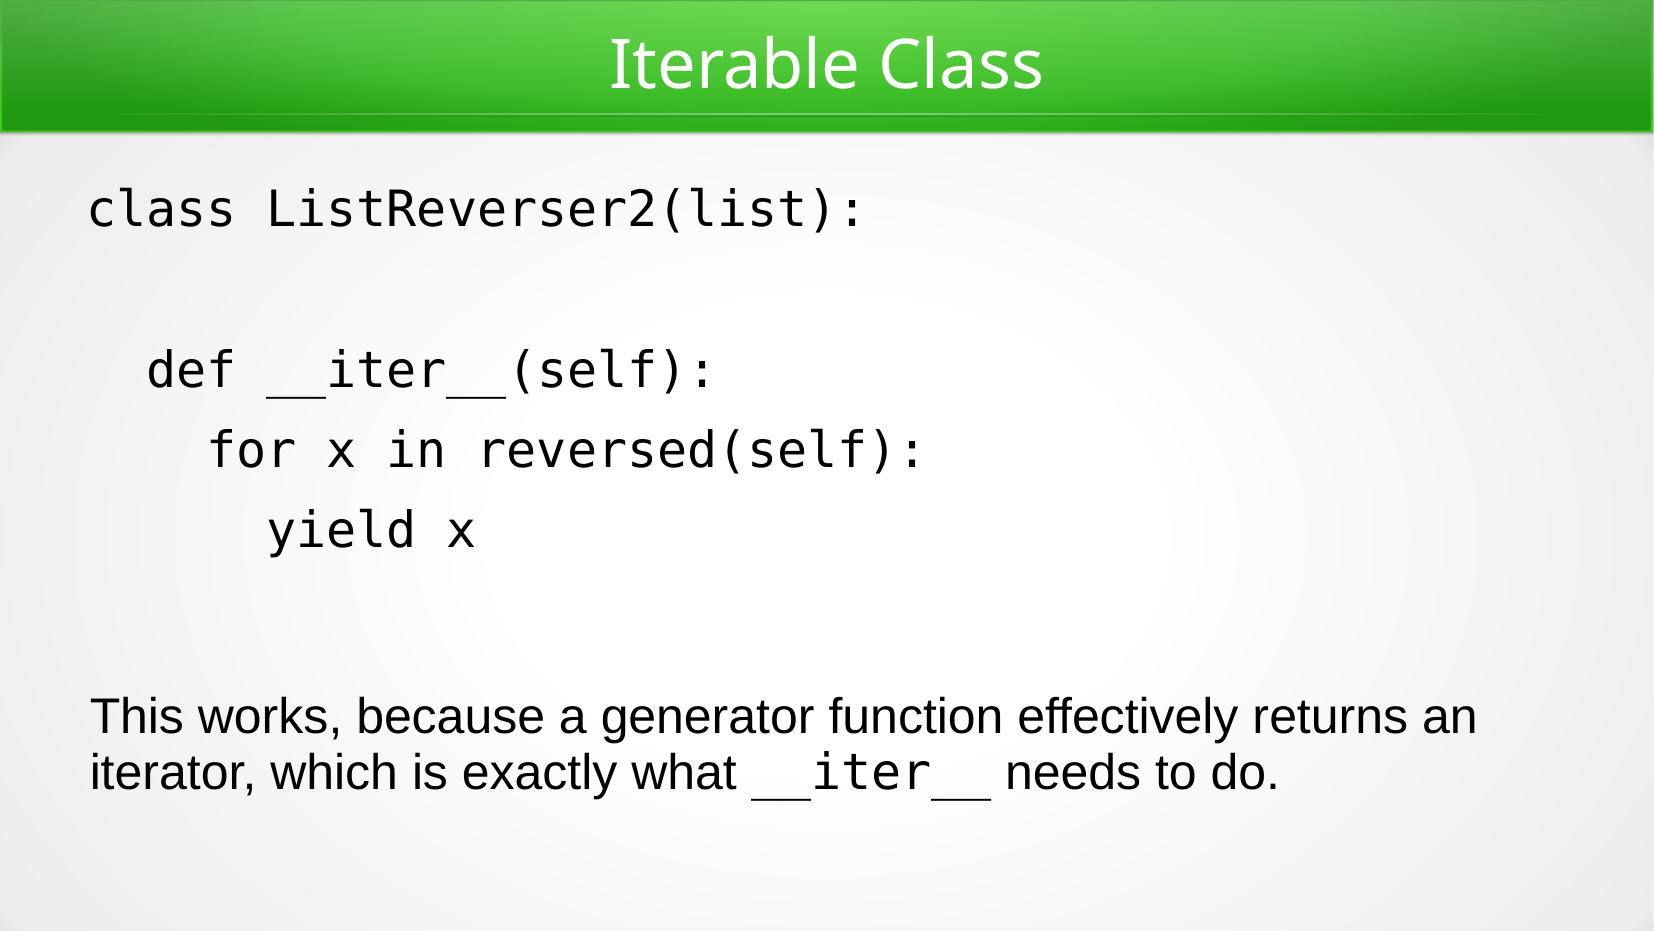

# Iterable Class
class ListReverser2(list):
 def __iter__(self):
 for x in reversed(self):
 yield x
This works, because a generator function effectively returns an iterator, which is exactly what __iter__ needs to do.